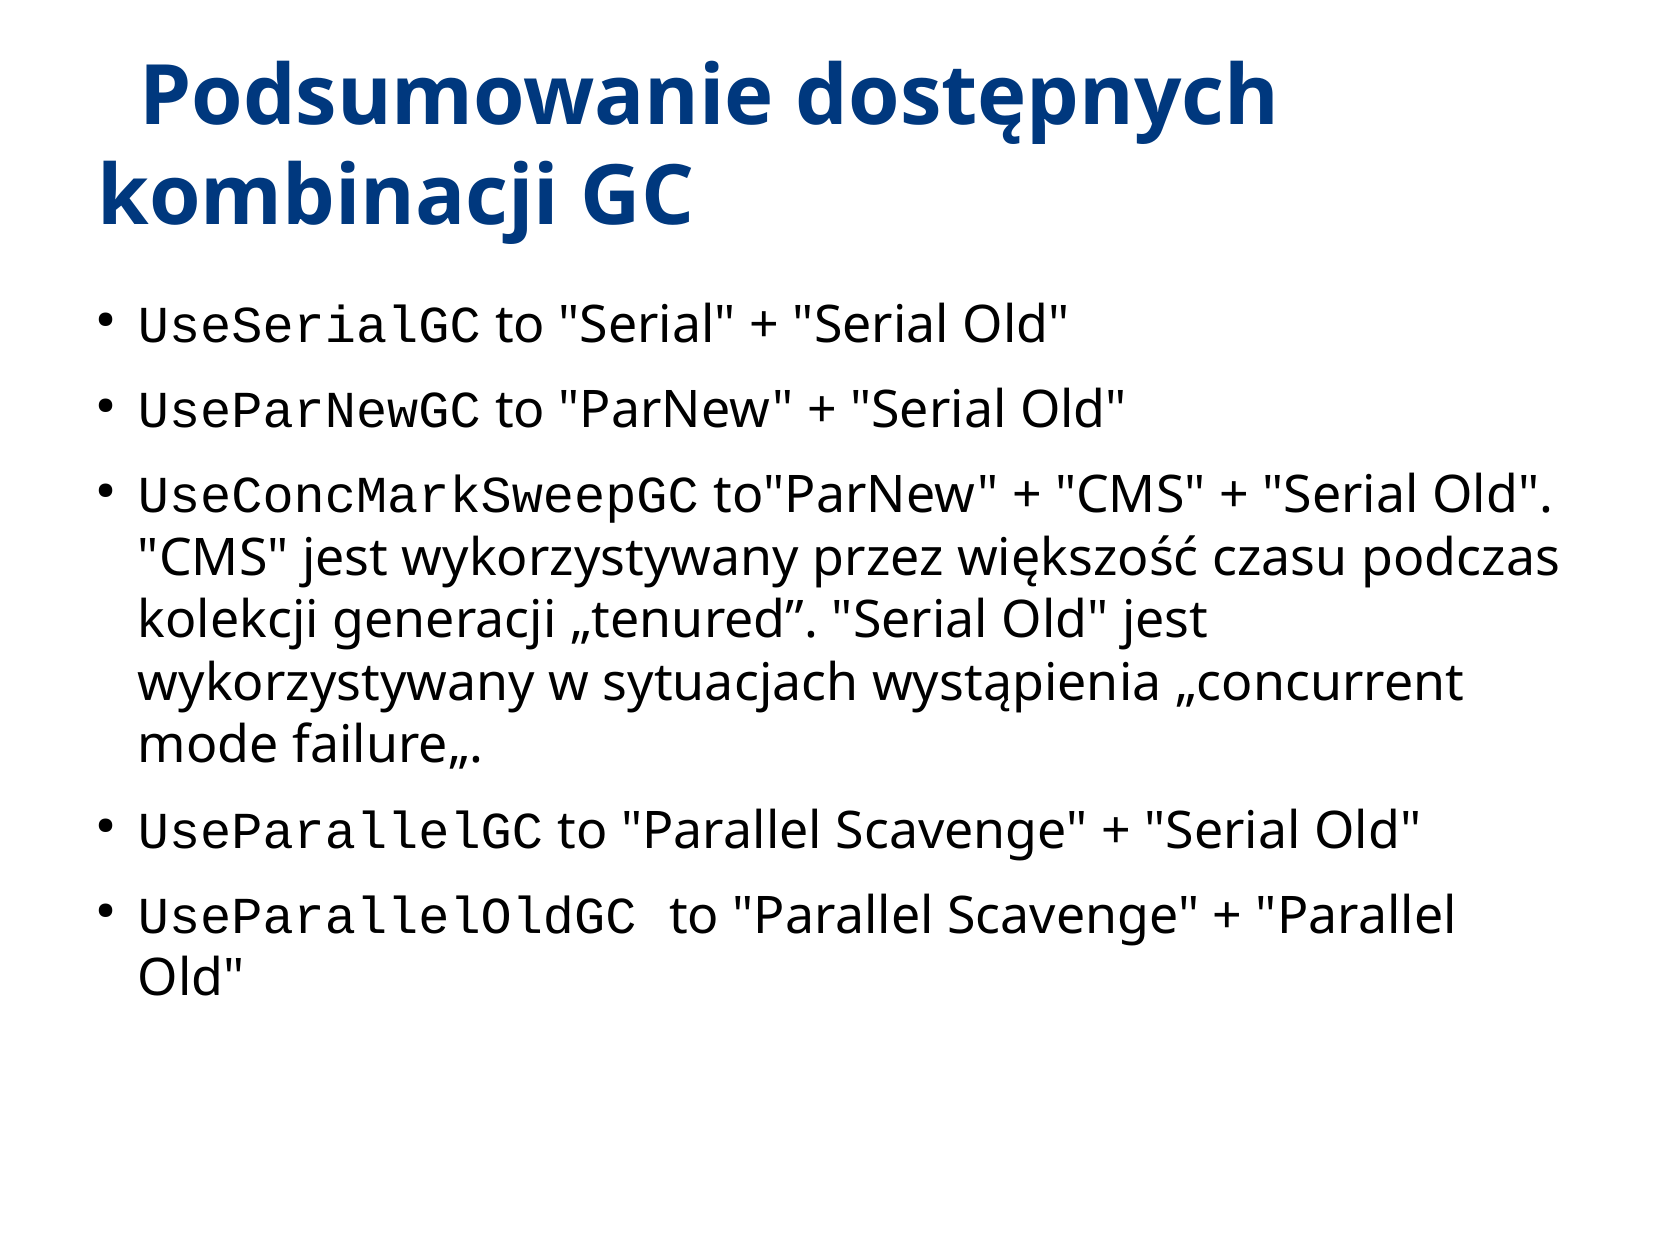

# Podsumowanie dostępnych kombinacji GC
UseSerialGC to "Serial" + "Serial Old"
UseParNewGC to "ParNew" + "Serial Old"
UseConcMarkSweepGC to"ParNew" + "CMS" + "Serial Old". "CMS" jest wykorzystywany przez większość czasu podczas kolekcji generacji „tenured”. "Serial Old" jest wykorzystywany w sytuacjach wystąpienia „concurrent mode failure„.
UseParallelGC to "Parallel Scavenge" + "Serial Old"
UseParallelOldGC to "Parallel Scavenge" + "Parallel Old"